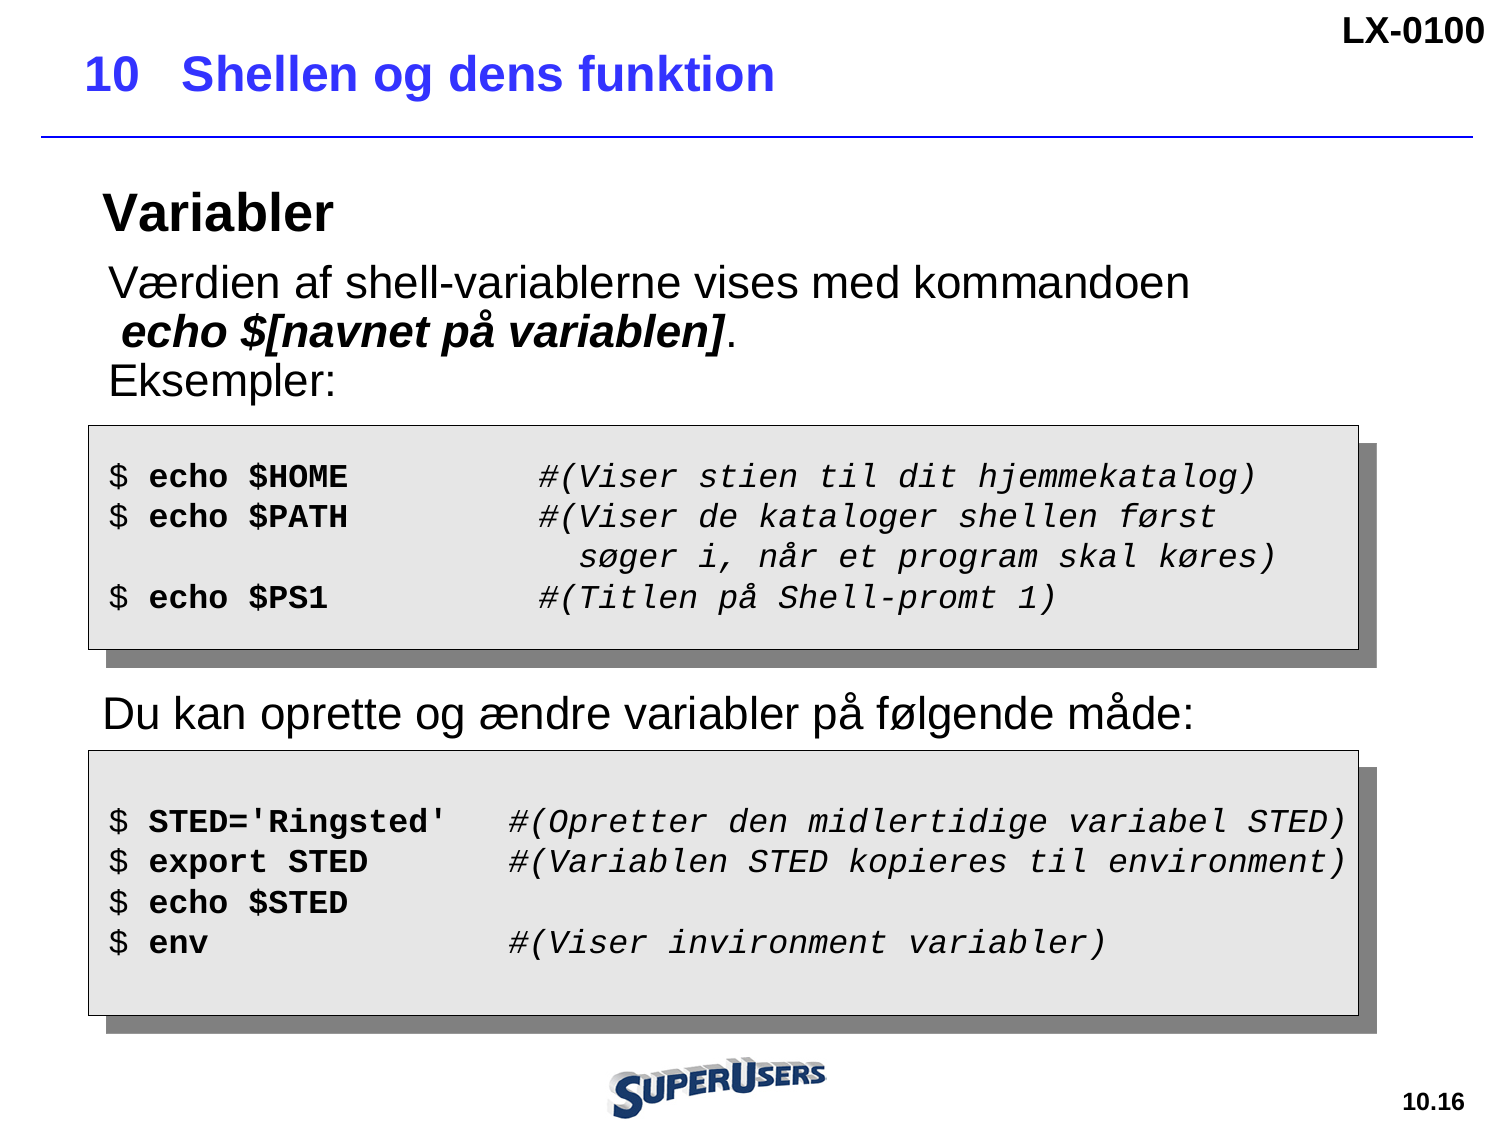

# 10 Shellen og dens funktion
Variabler
Værdien af shell-variablerne vises med kommandoen
 echo $[navnet på variablen].
Eksempler:
 $ echo $HOME		#(Viser stien til dit hjemmekatalog)
 $ echo $PATH 	#(Viser de kataloger shellen først
			 søger i, når et program skal køres)
 $ echo $PS1 		#(Titlen på Shell-promt 1)
Du kan oprette og ændre variabler på følgende måde:
 $ STED='Ringsted' #(Opretter den midlertidige variabel STED)
 $ export STED #(Variablen STED kopieres til environment)
 $ echo $STED
 $ env		 #(Viser invironment variabler)